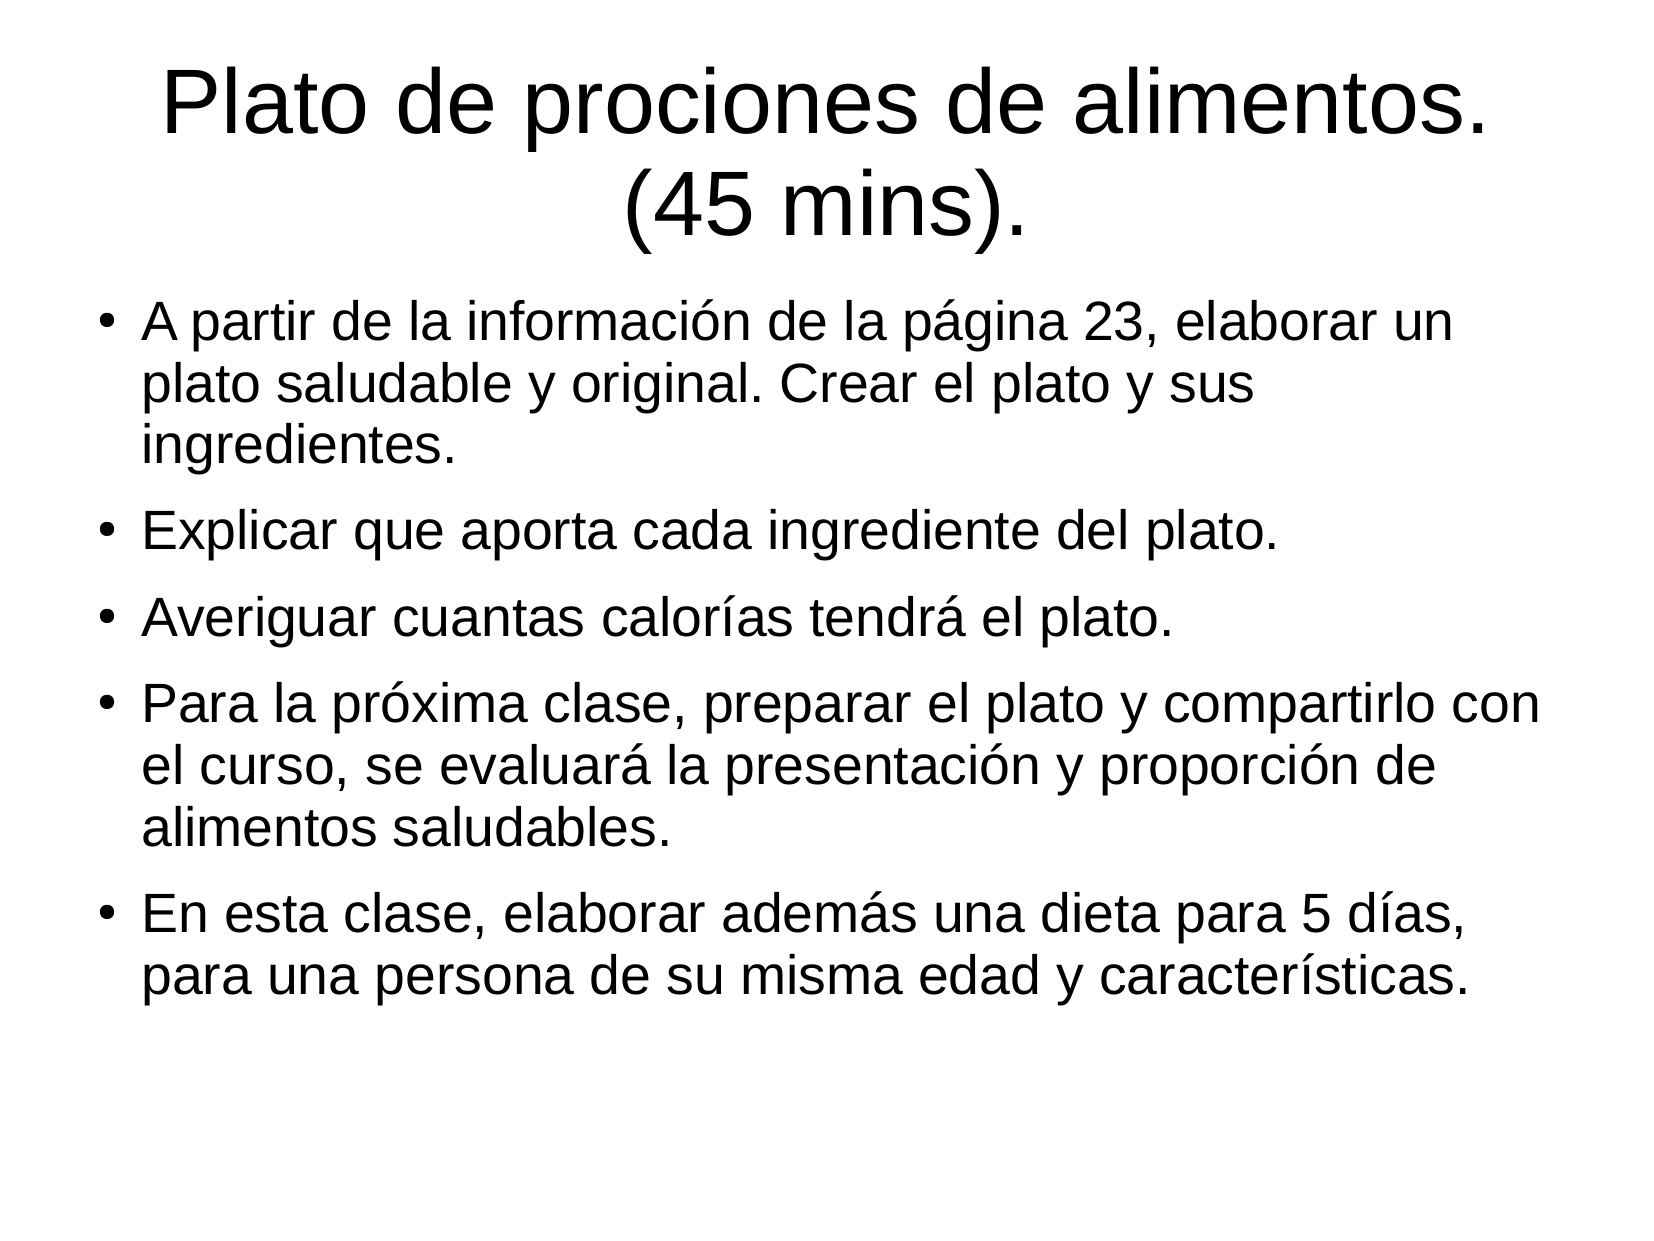

# Plato de prociones de alimentos. (45 mins).
A partir de la información de la página 23, elaborar un plato saludable y original. Crear el plato y sus ingredientes.
Explicar que aporta cada ingrediente del plato.
Averiguar cuantas calorías tendrá el plato.
Para la próxima clase, preparar el plato y compartirlo con el curso, se evaluará la presentación y proporción de alimentos saludables.
En esta clase, elaborar además una dieta para 5 días, para una persona de su misma edad y características.